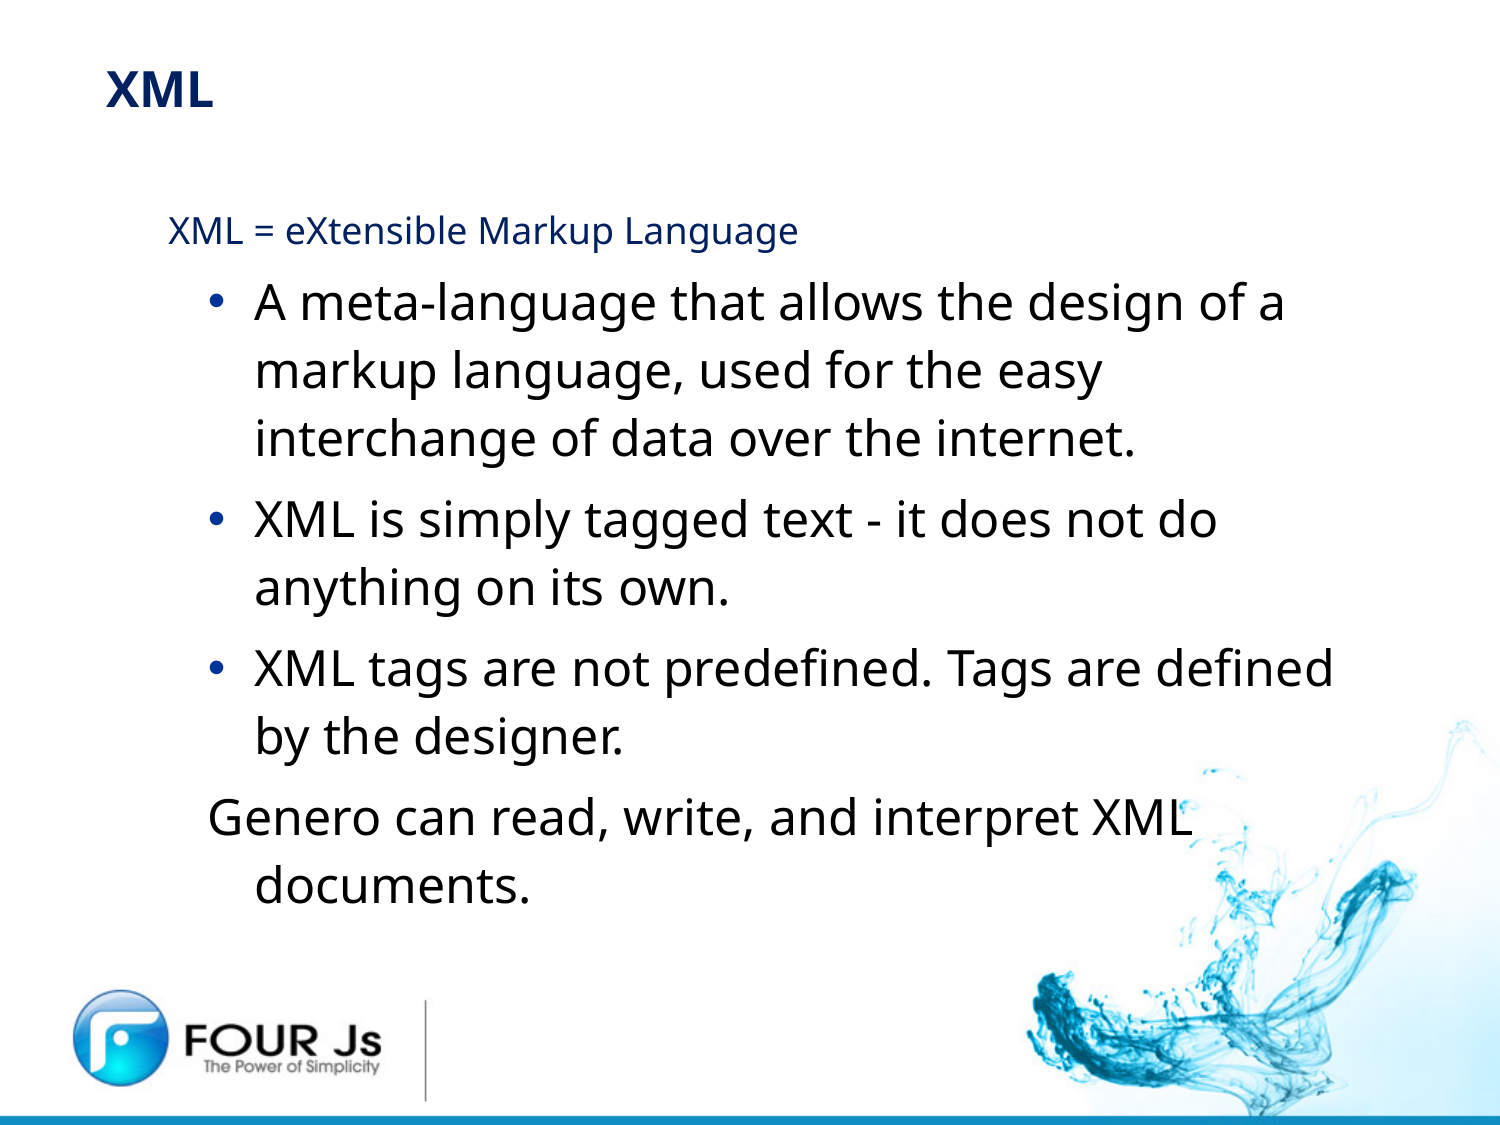

# XML
XML = eXtensible Markup Language
A meta-language that allows the design of a markup language, used for the easy interchange of data over the internet.
XML is simply tagged text - it does not do anything on its own.
XML tags are not predefined. Tags are defined by the designer.
Genero can read, write, and interpret XML documents.